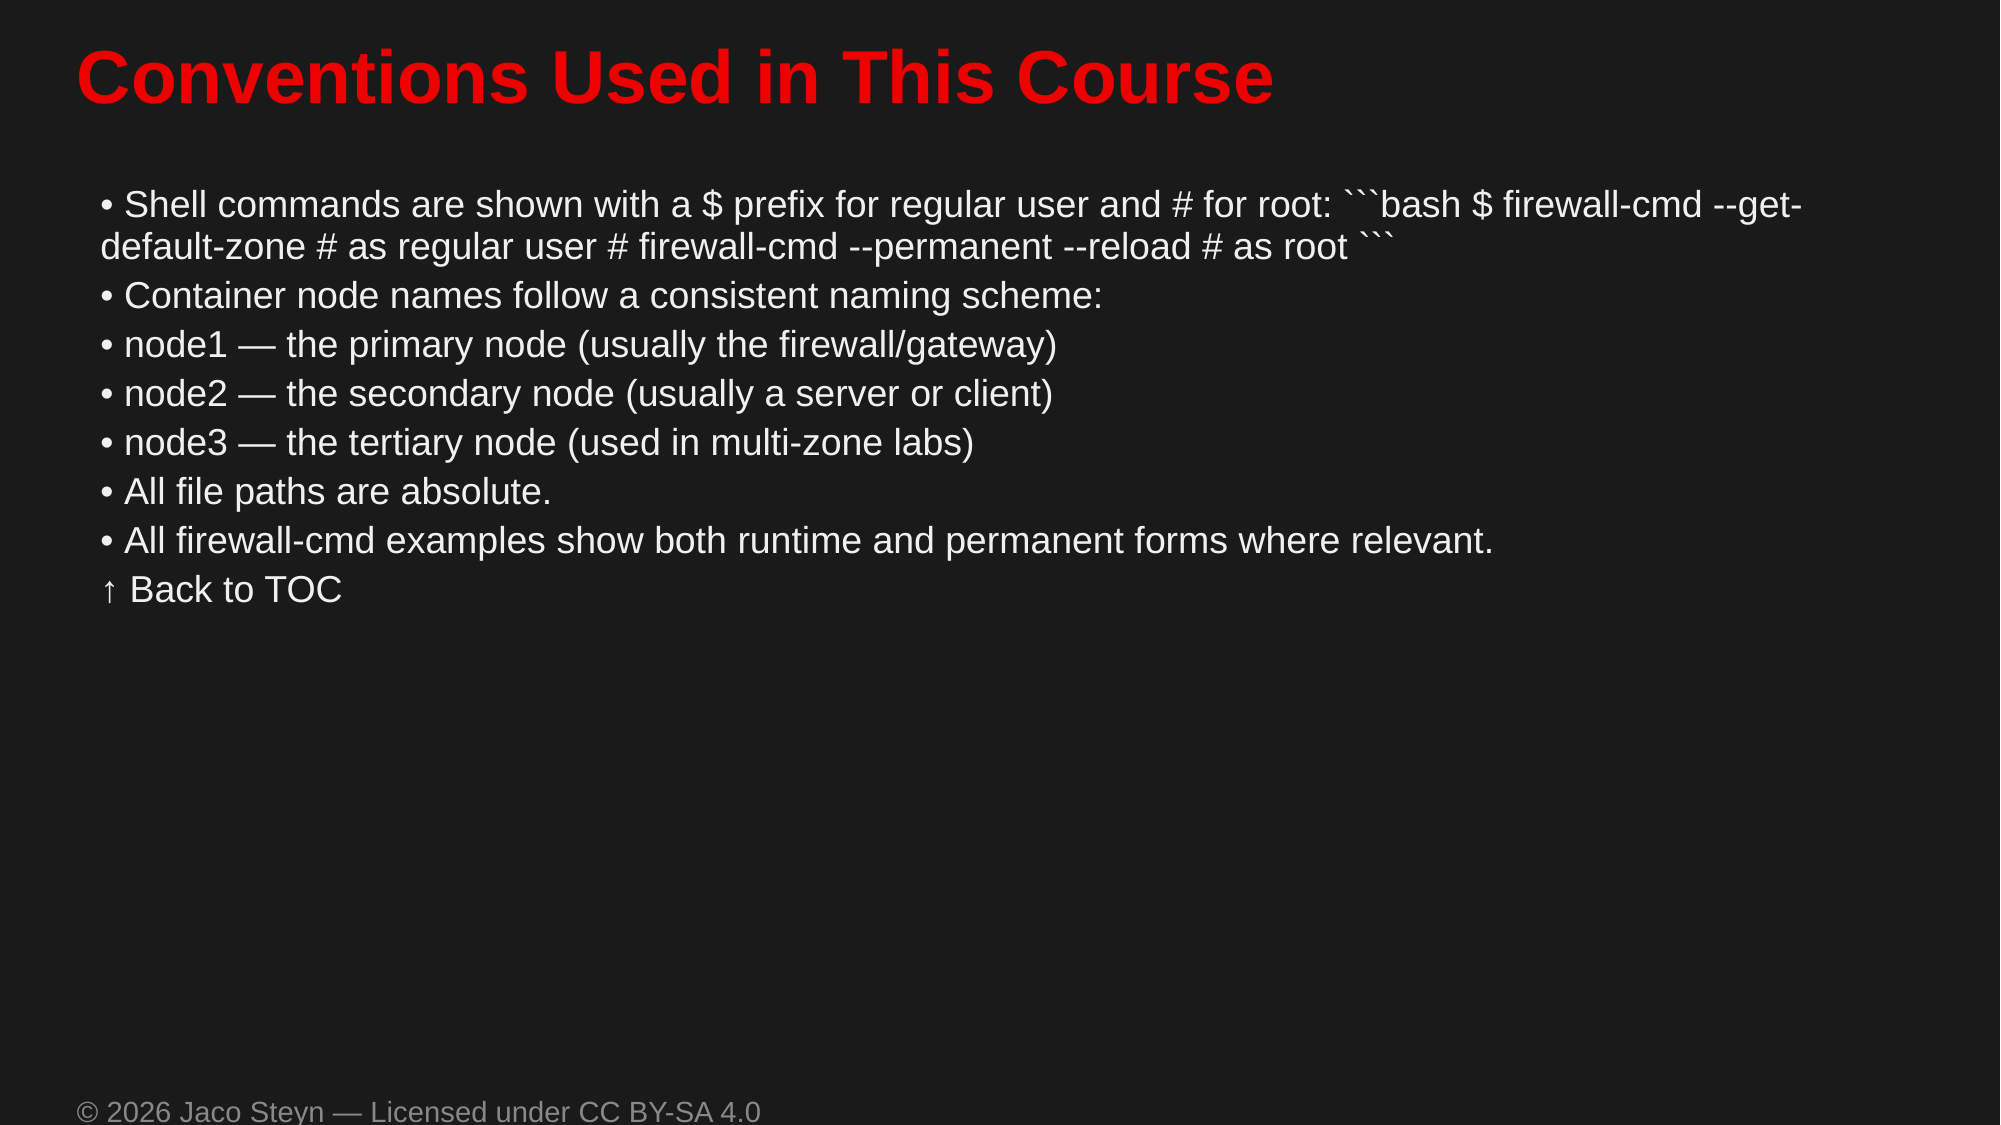

Conventions Used in This Course
• Shell commands are shown with a $ prefix for regular user and # for root: ```bash $ firewall-cmd --get-default-zone # as regular user # firewall-cmd --permanent --reload # as root ```
• Container node names follow a consistent naming scheme:
• node1 — the primary node (usually the firewall/gateway)
• node2 — the secondary node (usually a server or client)
• node3 — the tertiary node (used in multi-zone labs)
• All file paths are absolute.
• All firewall-cmd examples show both runtime and permanent forms where relevant.
↑ Back to TOC
© 2026 Jaco Steyn — Licensed under CC BY-SA 4.0